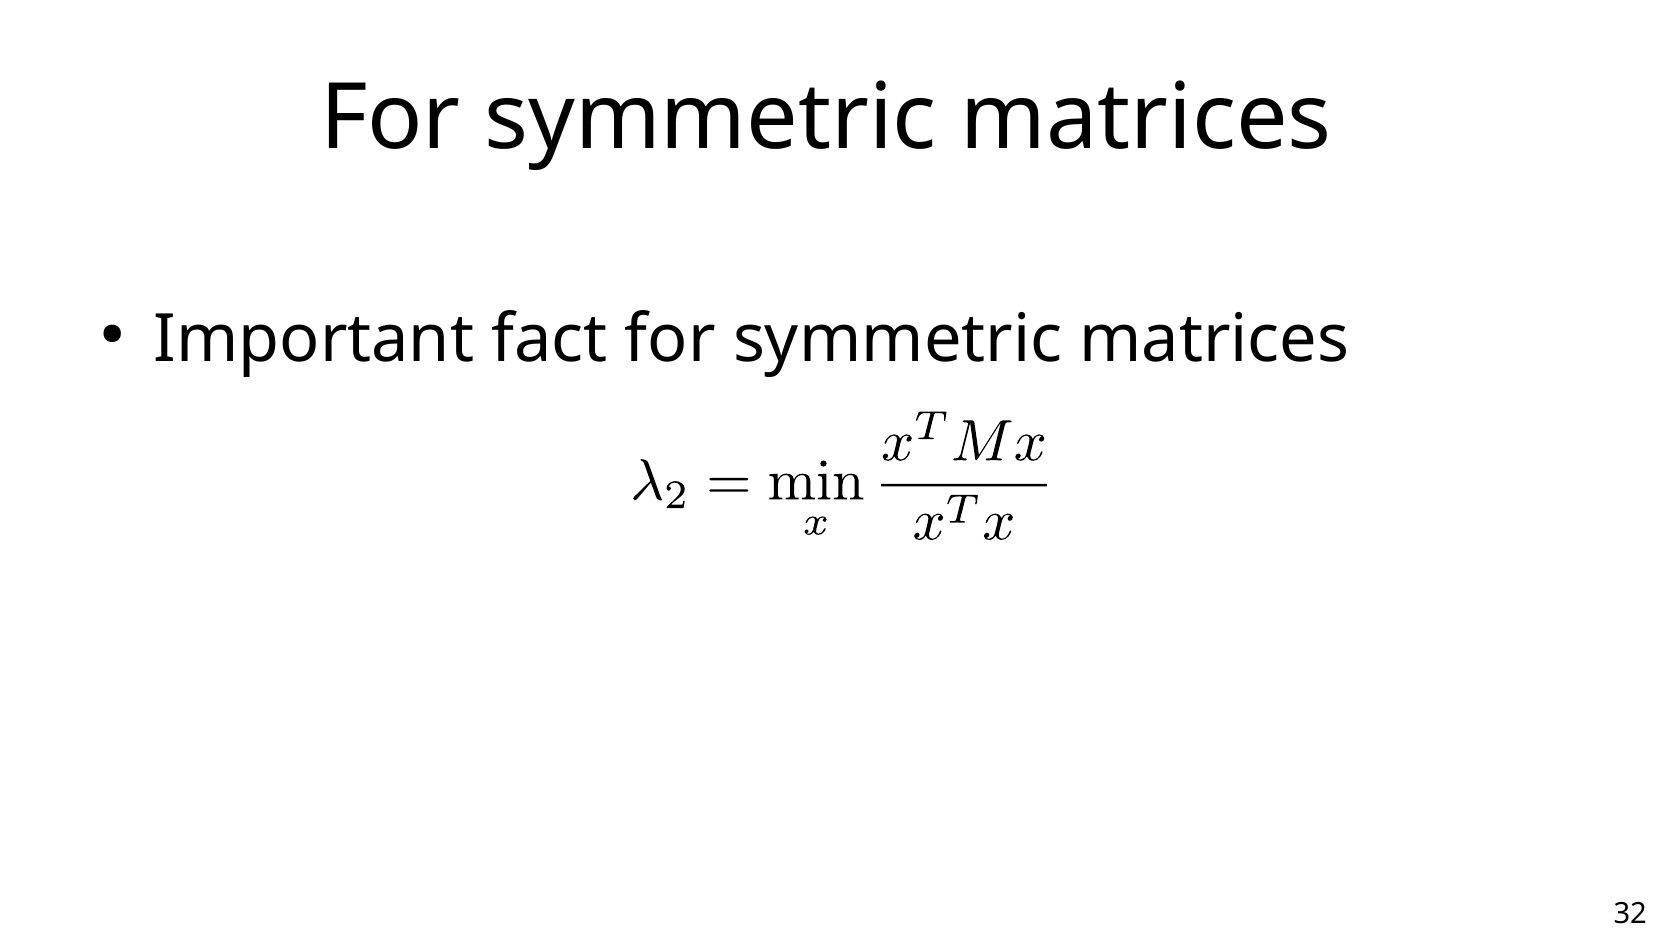

# For symmetric matrices
Important fact for symmetric matrices
32
https://en.wikipedia.org/wiki/Rayleigh_quotient